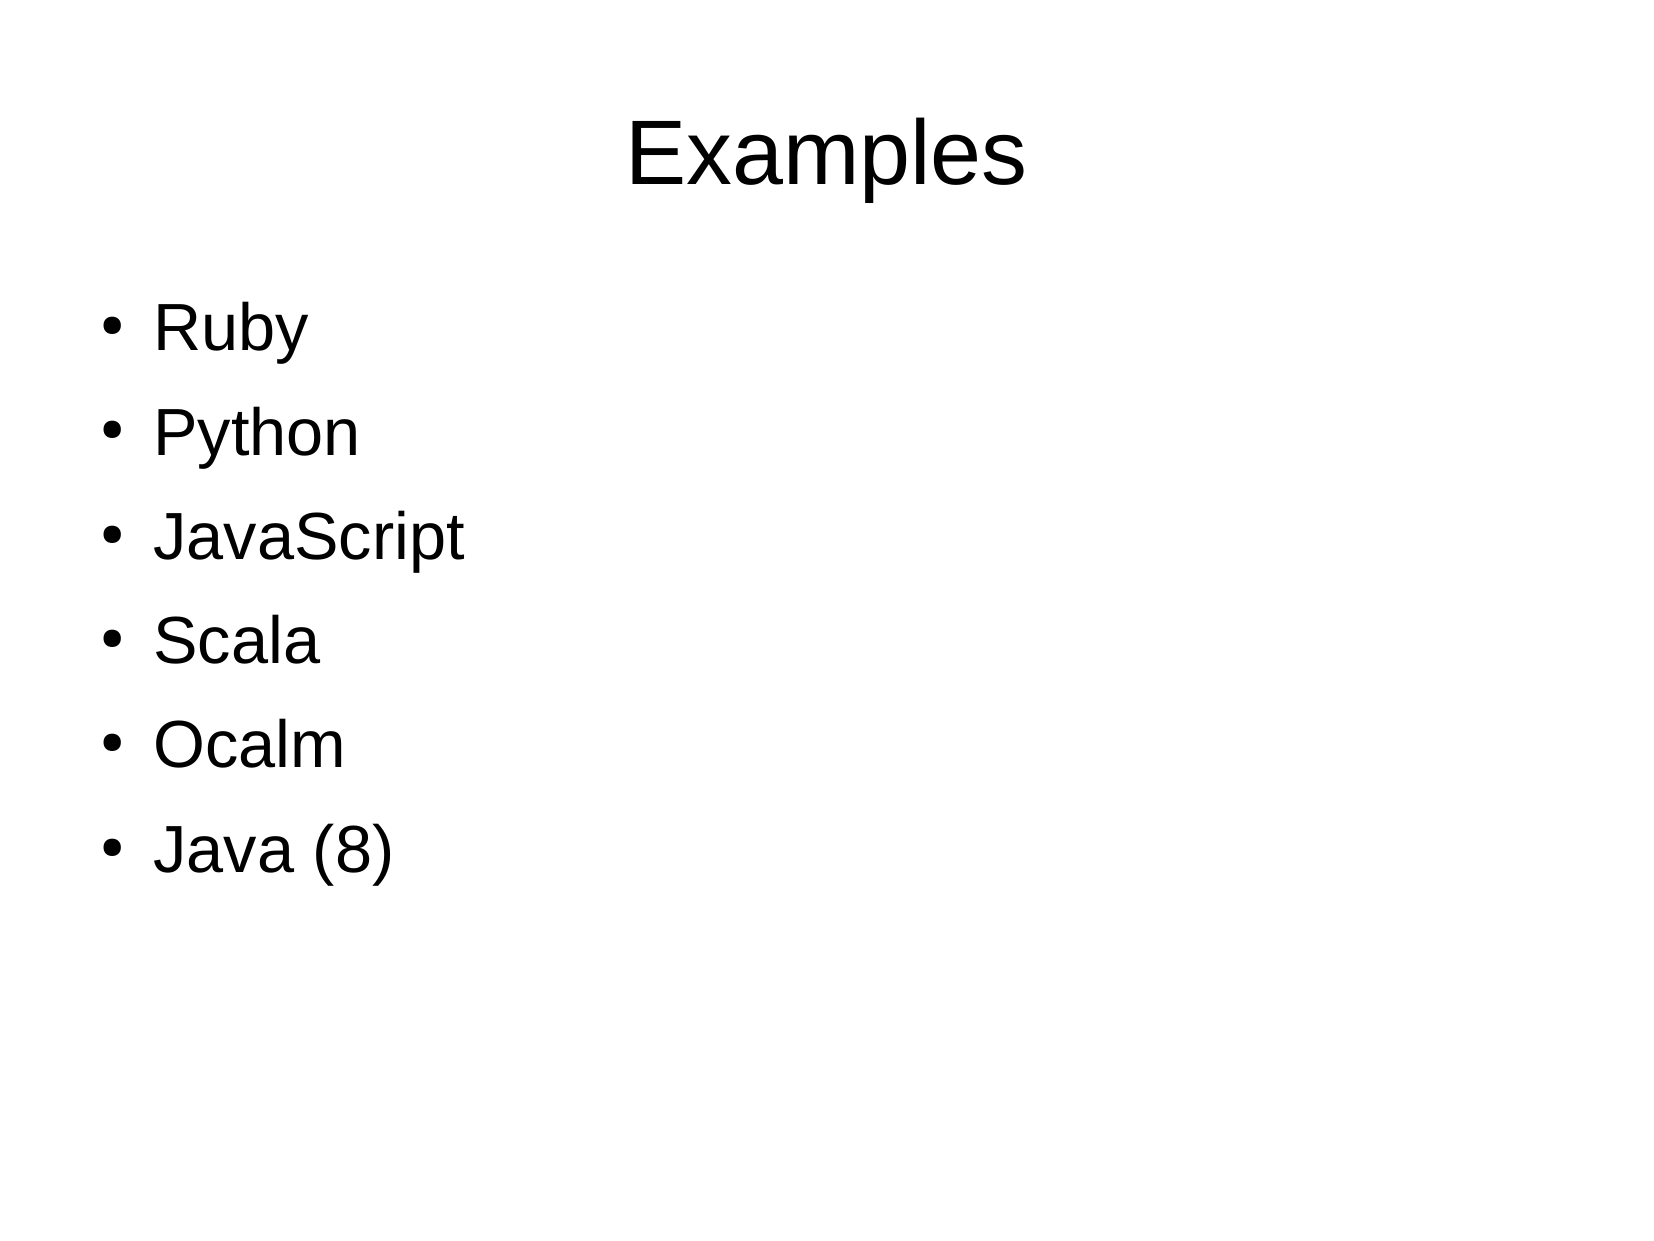

# Examples
Ruby
Python
JavaScript
Scala
Ocalm
Java (8)